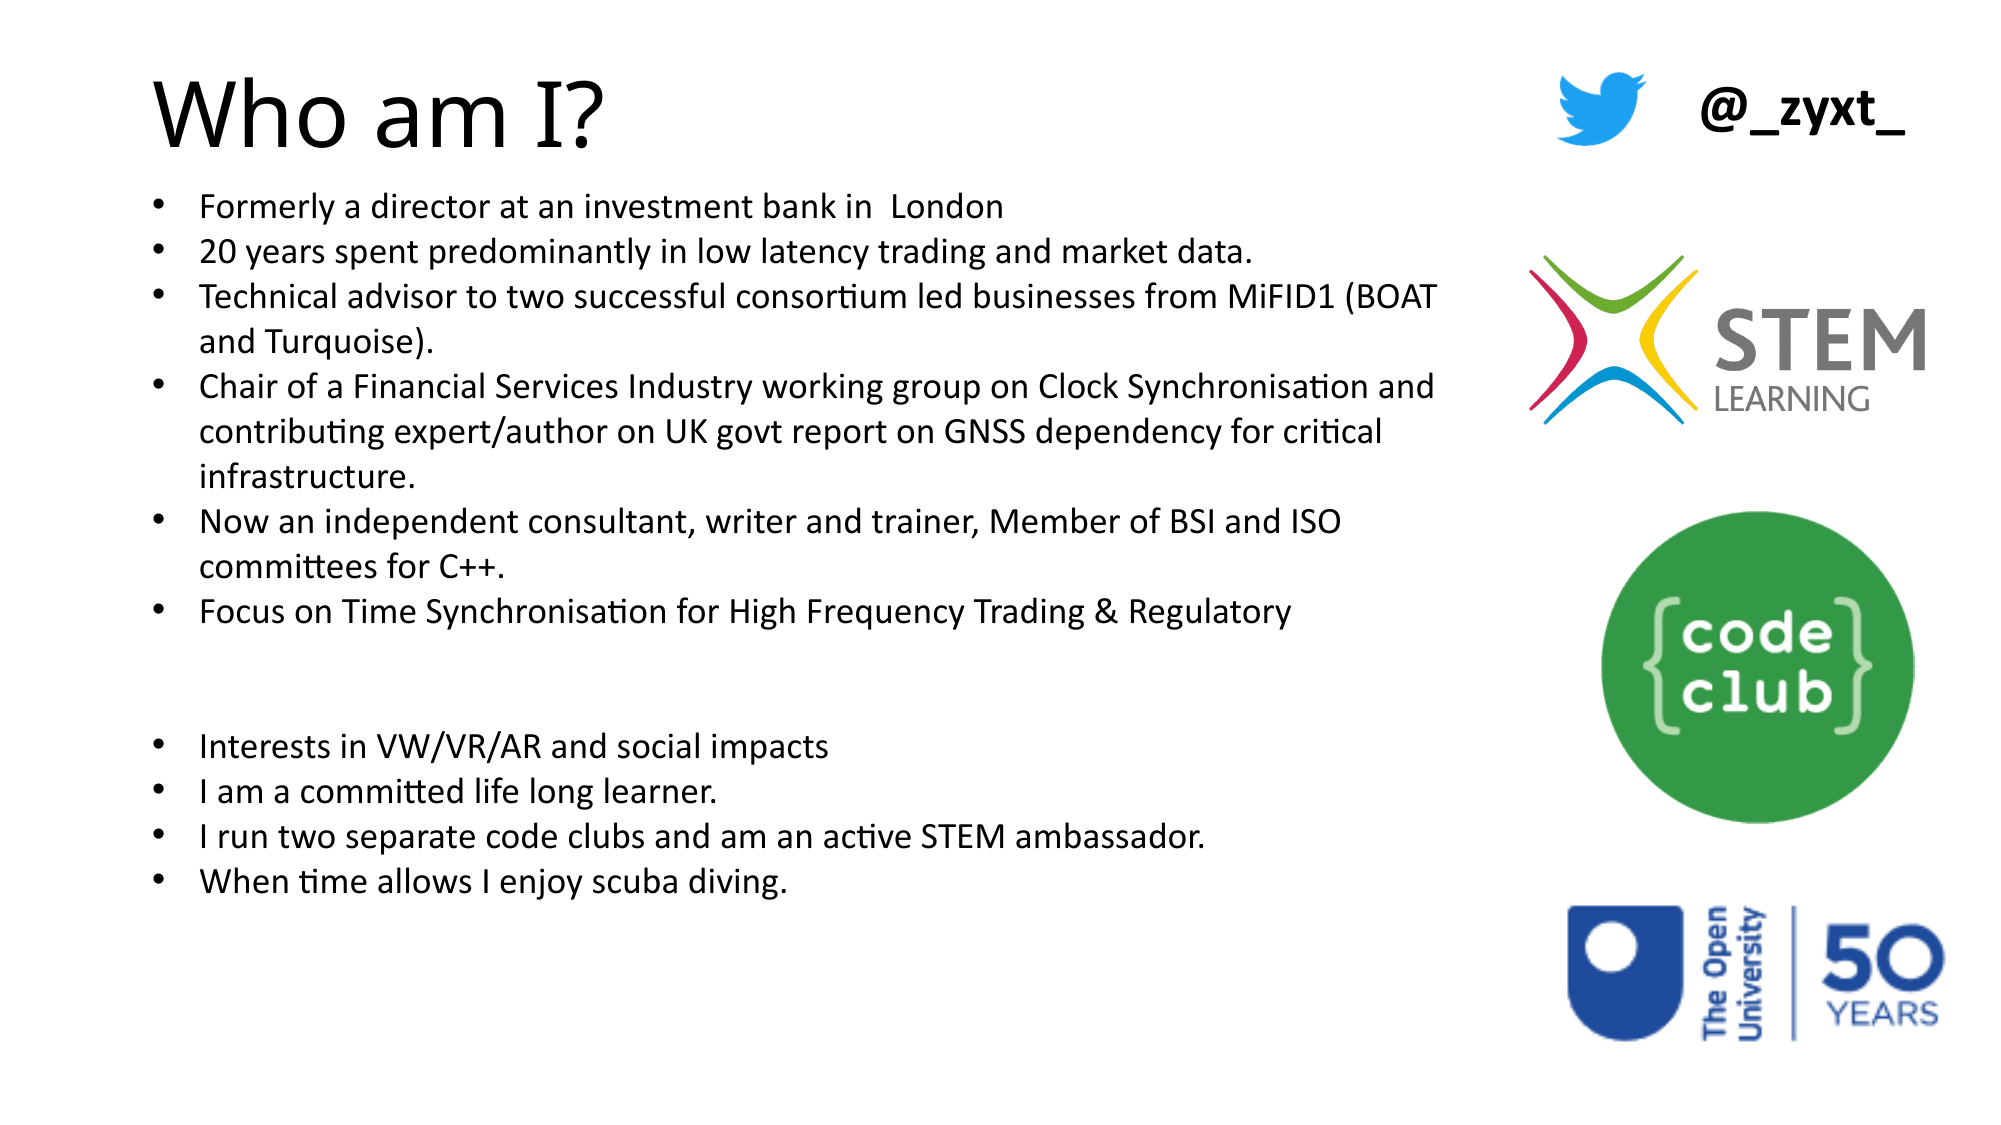

# Who am I?
@_zyxt_
Formerly a director at an investment bank in London
20 years spent predominantly in low latency trading and market data.
Technical advisor to two successful consortium led businesses from MiFID1 (BOAT and Turquoise).
Chair of a Financial Services Industry working group on Clock Synchronisation and contributing expert/author on UK govt report on GNSS dependency for critical infrastructure.
Now an independent consultant, writer and trainer, Member of BSI and ISO committees for C++.
Focus on Time Synchronisation for High Frequency Trading & Regulatory
Interests in VW/VR/AR and social impacts
I am a committed life long learner.
I run two separate code clubs and am an active STEM ambassador.
When time allows I enjoy scuba diving.